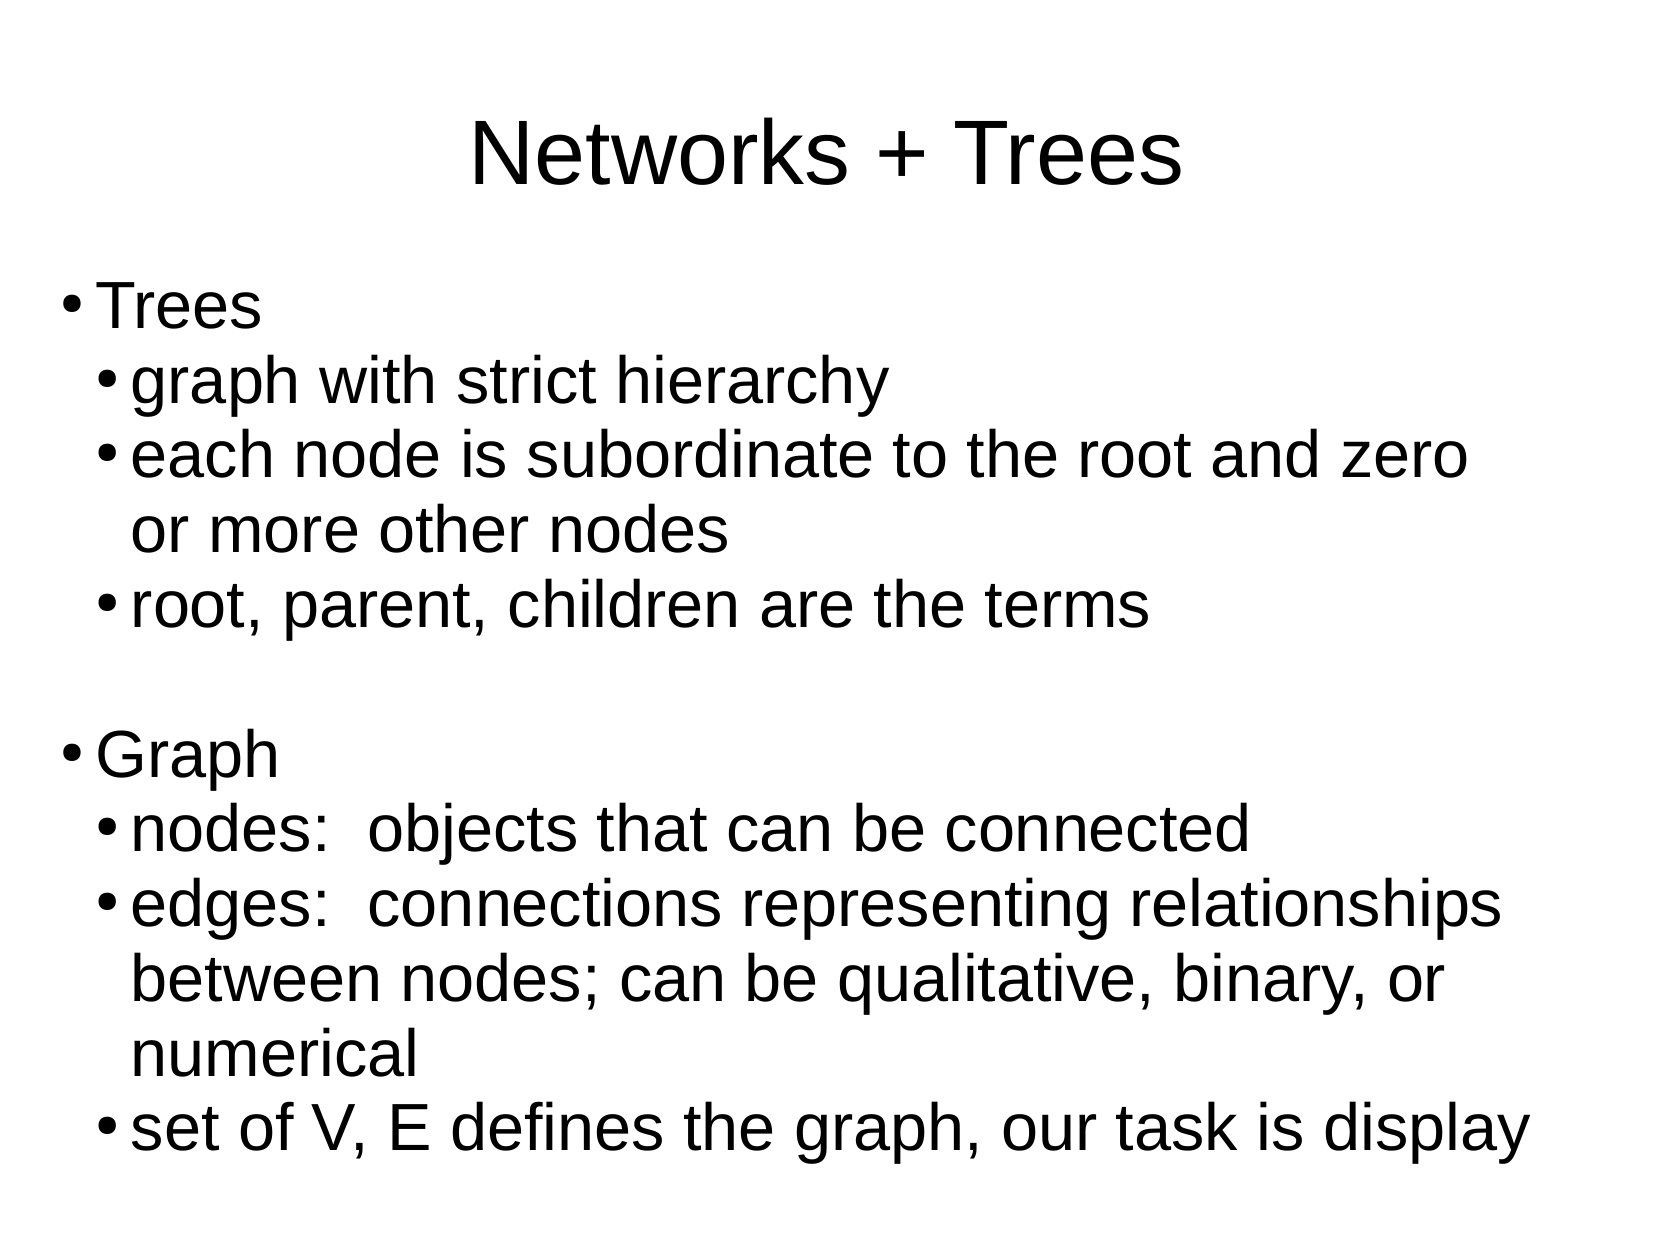

# Networks + Trees
Trees
graph with strict hierarchy
each node is subordinate to the root and zero or more other nodes
root, parent, children are the terms
Graph
nodes: objects that can be connected
edges: connections representing relationships between nodes; can be qualitative, binary, or numerical
set of V, E defines the graph, our task is display